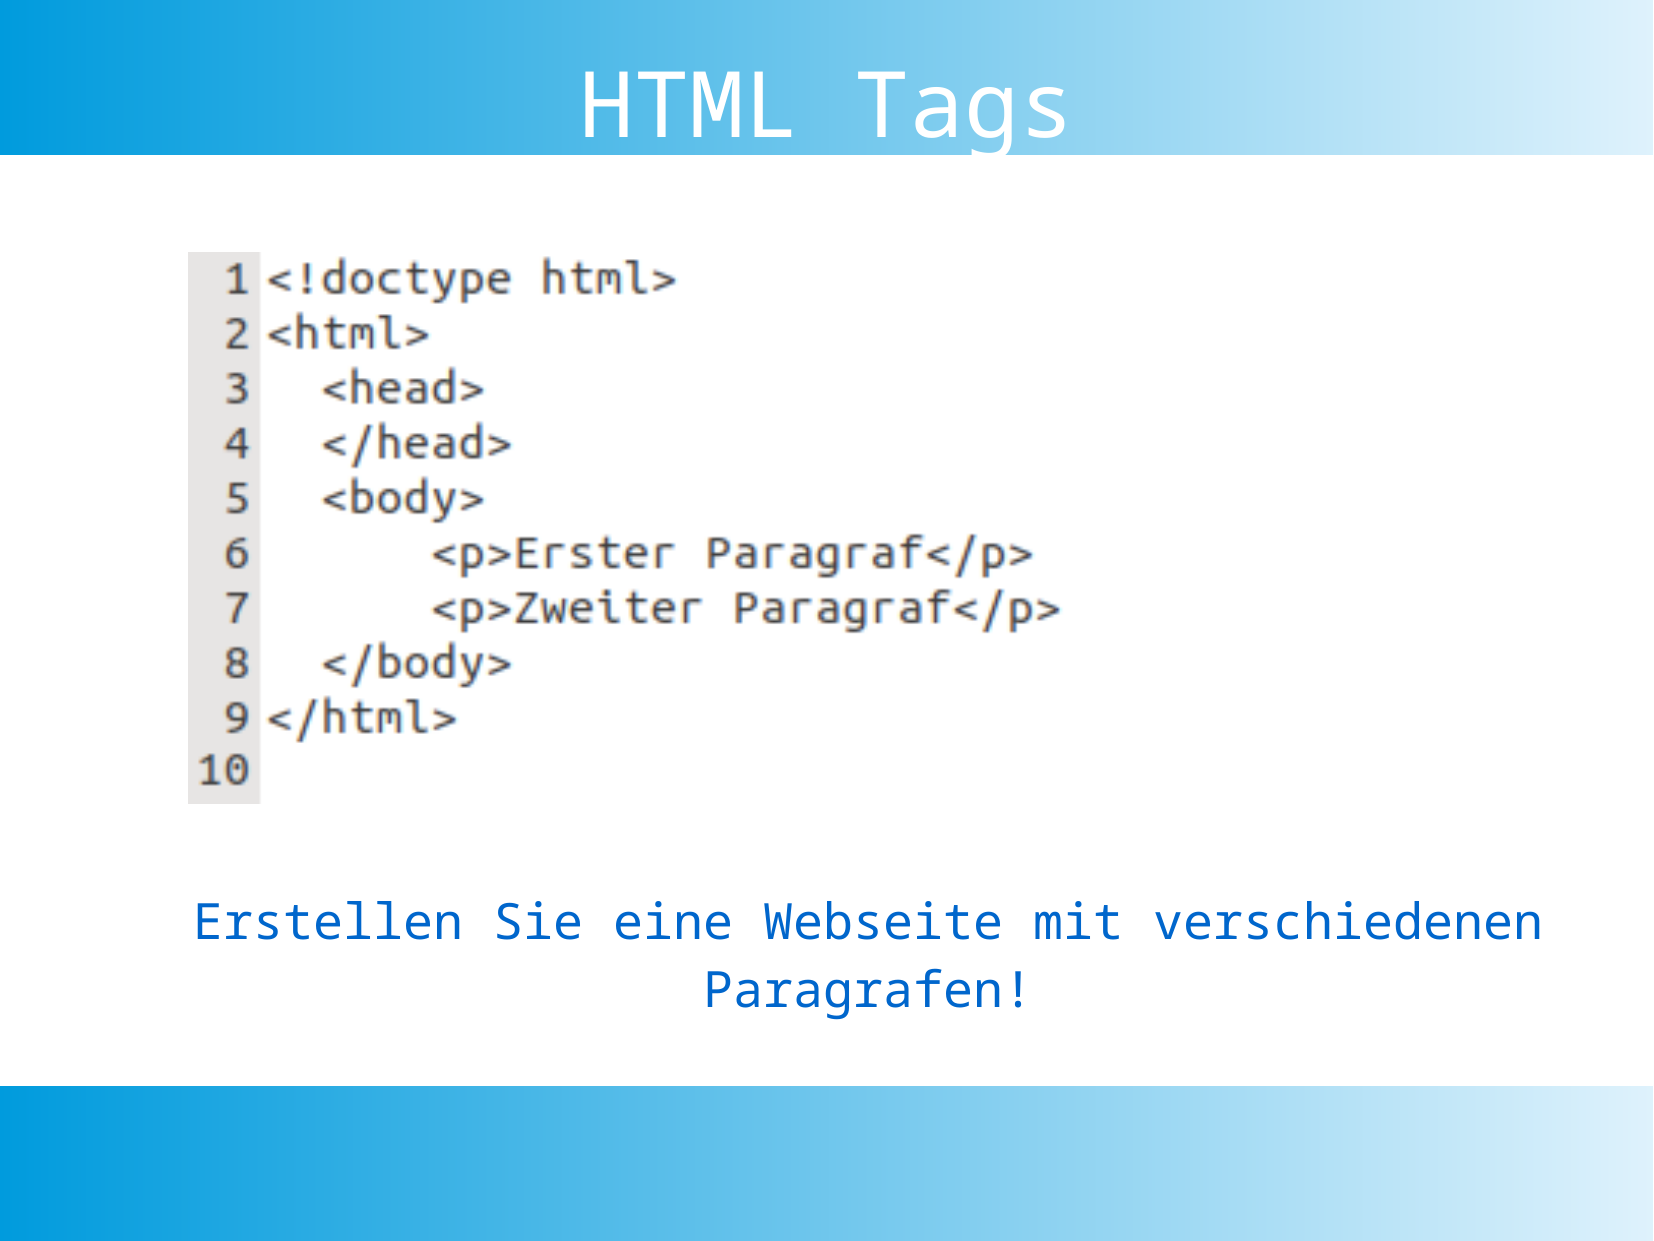

# HTML Tags
Erstellen Sie eine Webseite mit verschiedenen Paragrafen!